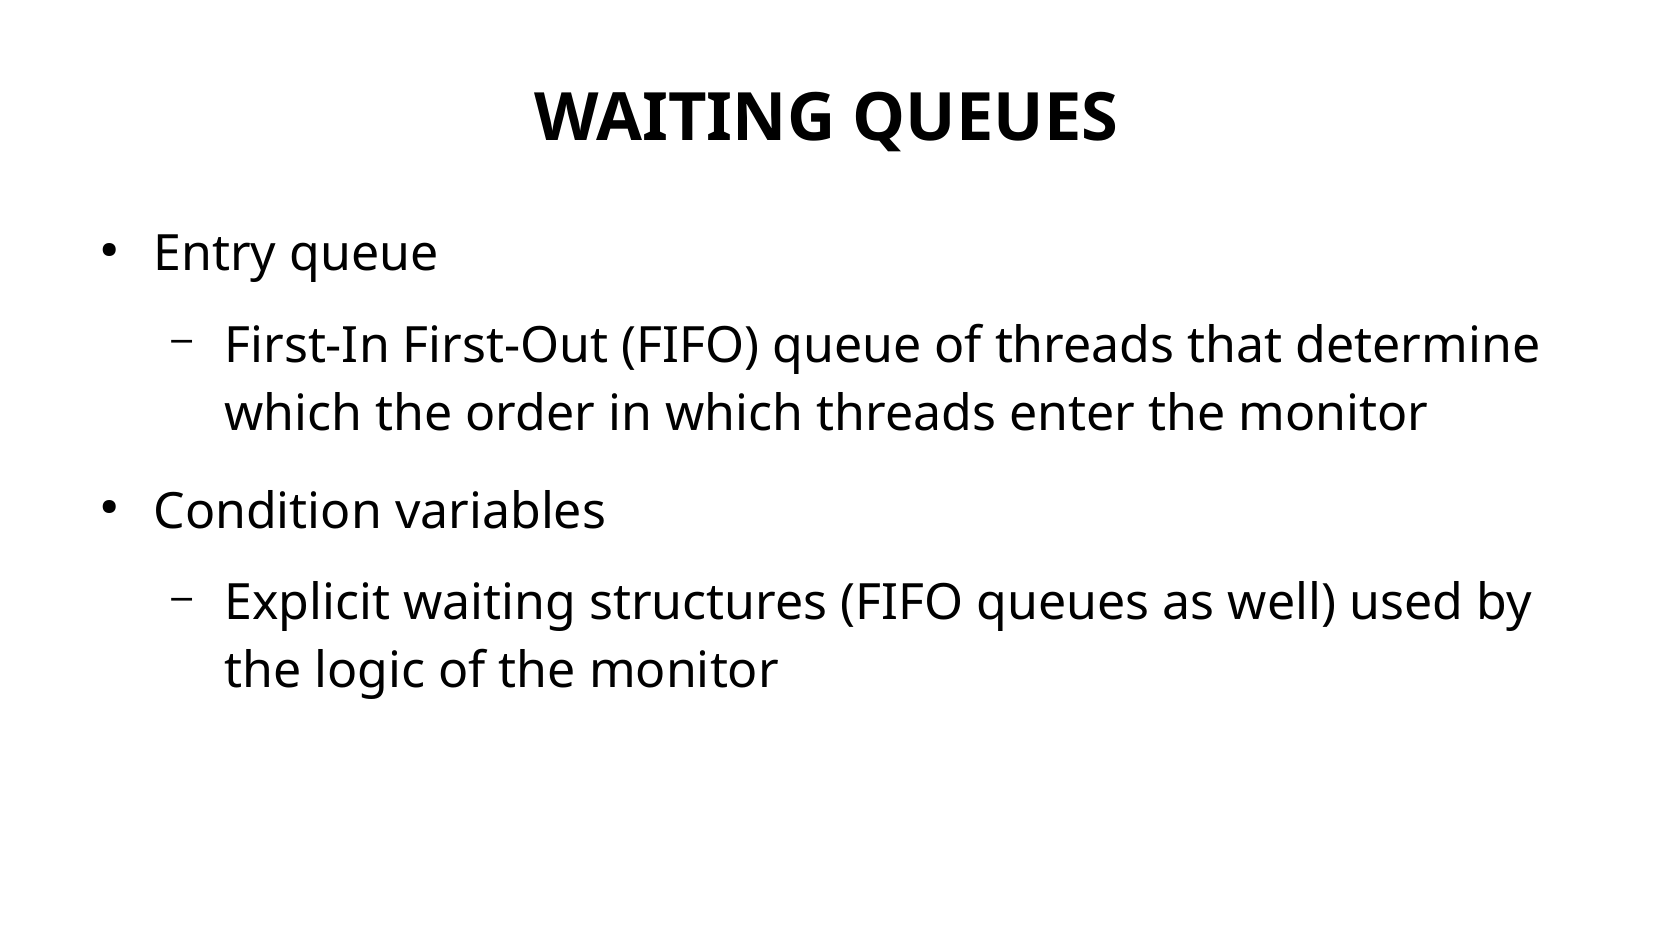

# WAITING QUEUES
Entry queue
First-In First-Out (FIFO) queue of threads that determine which the order in which threads enter the monitor
Condition variables
Explicit waiting structures (FIFO queues as well) used by the logic of the monitor